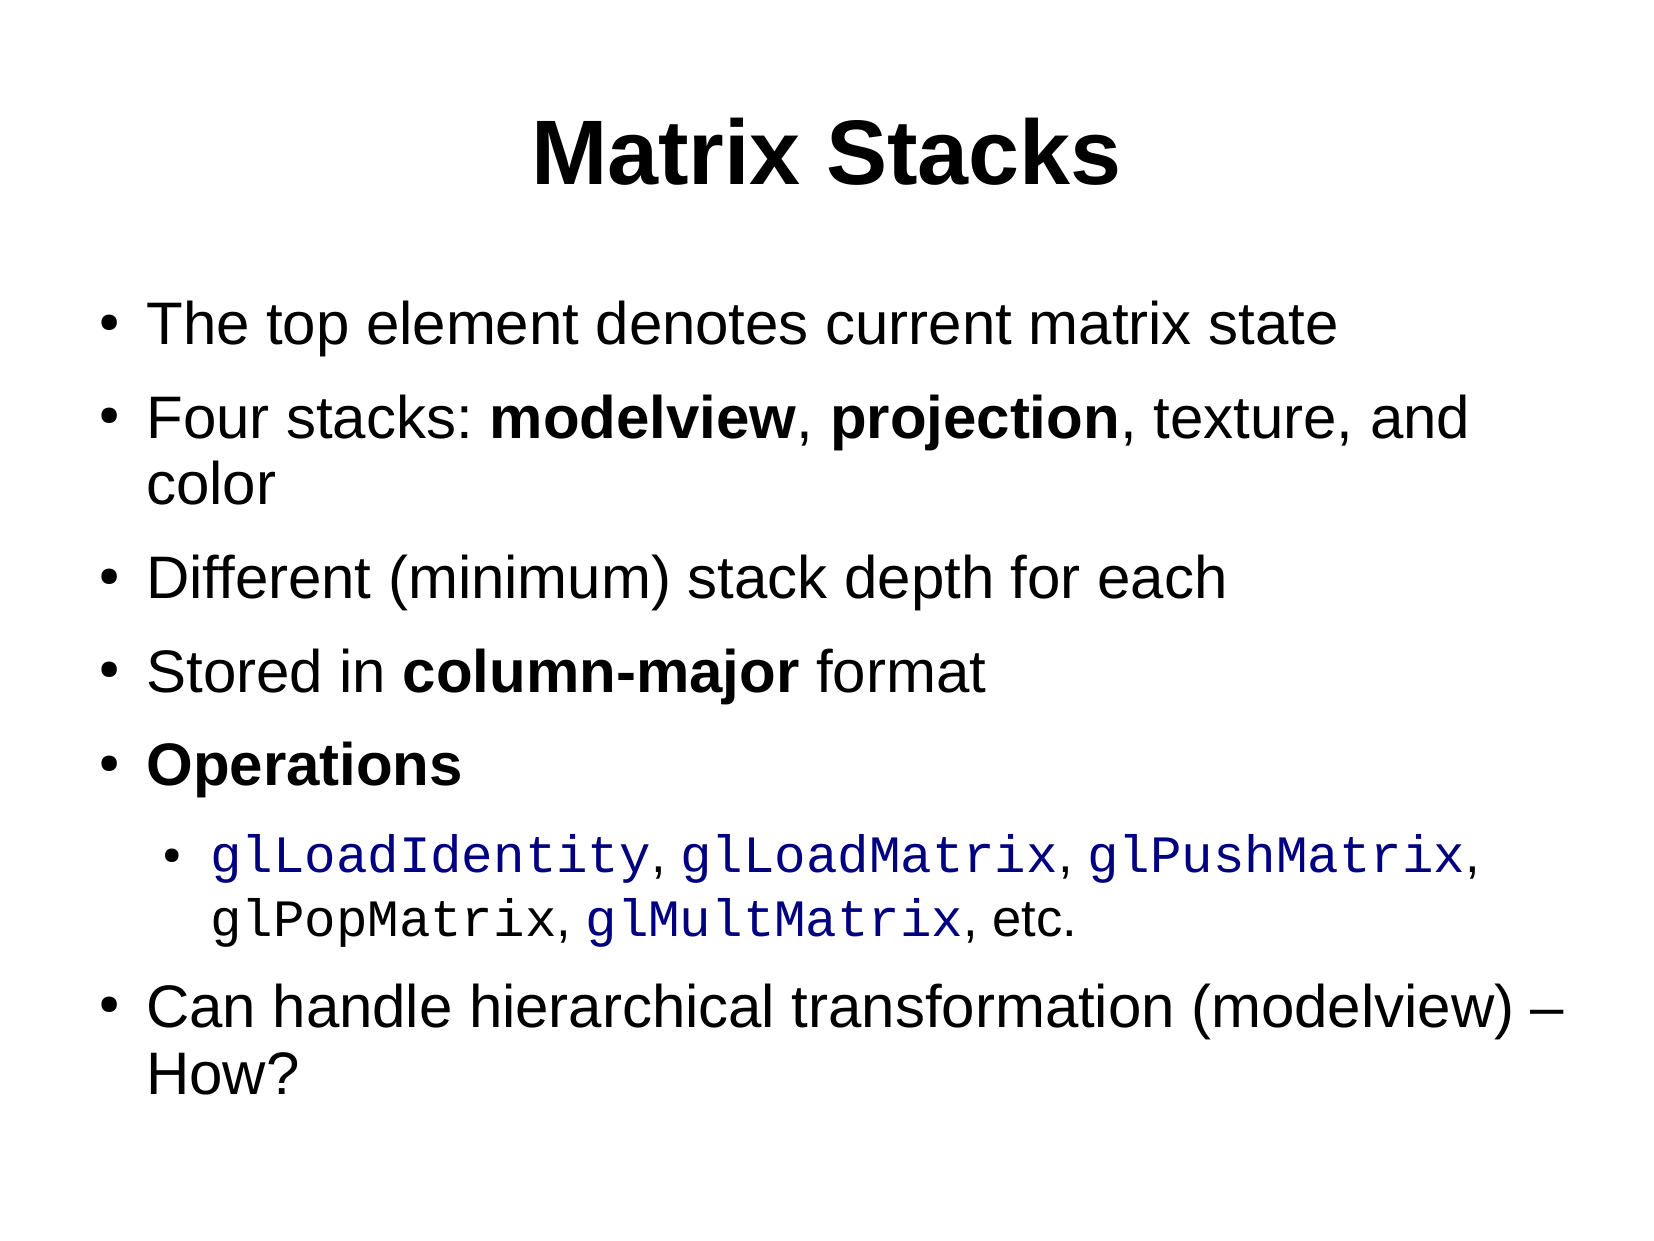

# Matrix Stacks
The top element denotes current matrix state
Four stacks: modelview, projection, texture, and color
Different (minimum) stack depth for each
Stored in column-major format
Operations
glLoadIdentity, glLoadMatrix, glPushMatrix, glPopMatrix, glMultMatrix, etc.
Can handle hierarchical transformation (modelview) – How?